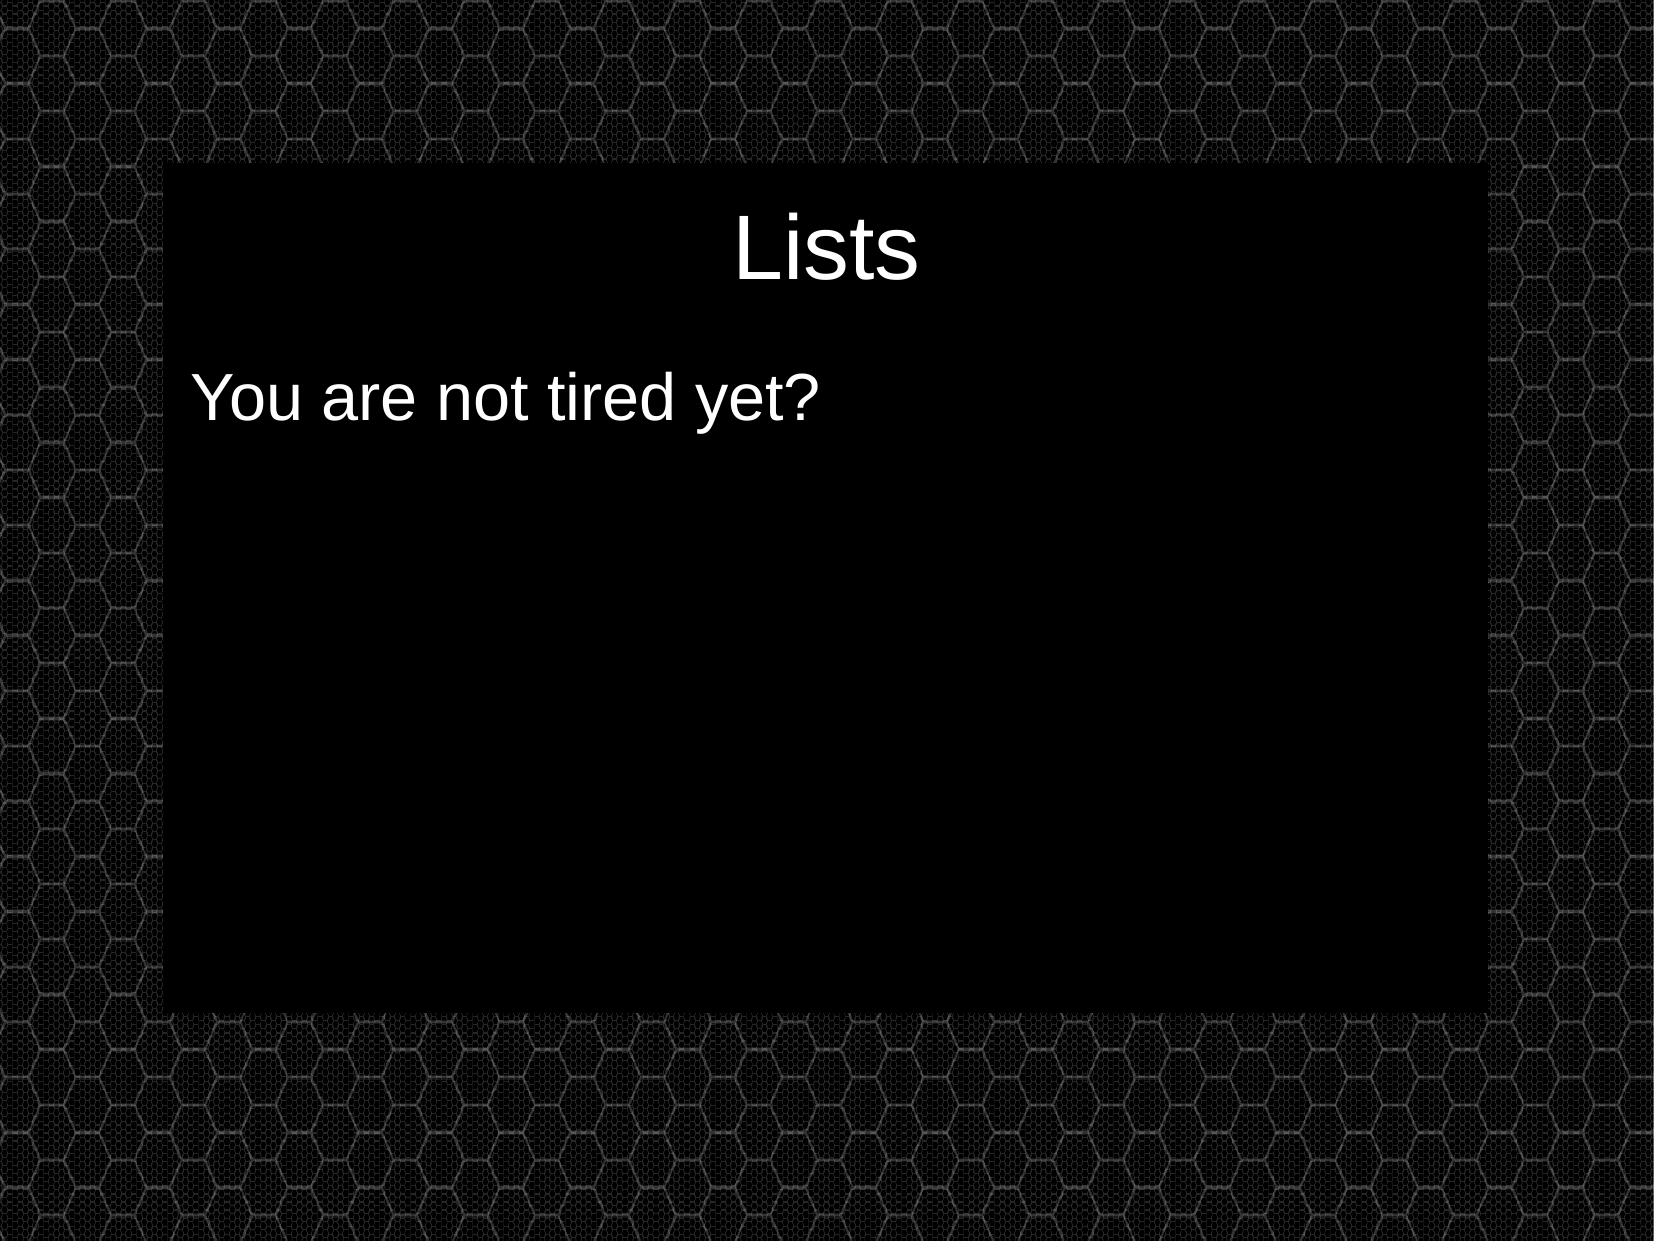

# Lists
You are not tired yet?